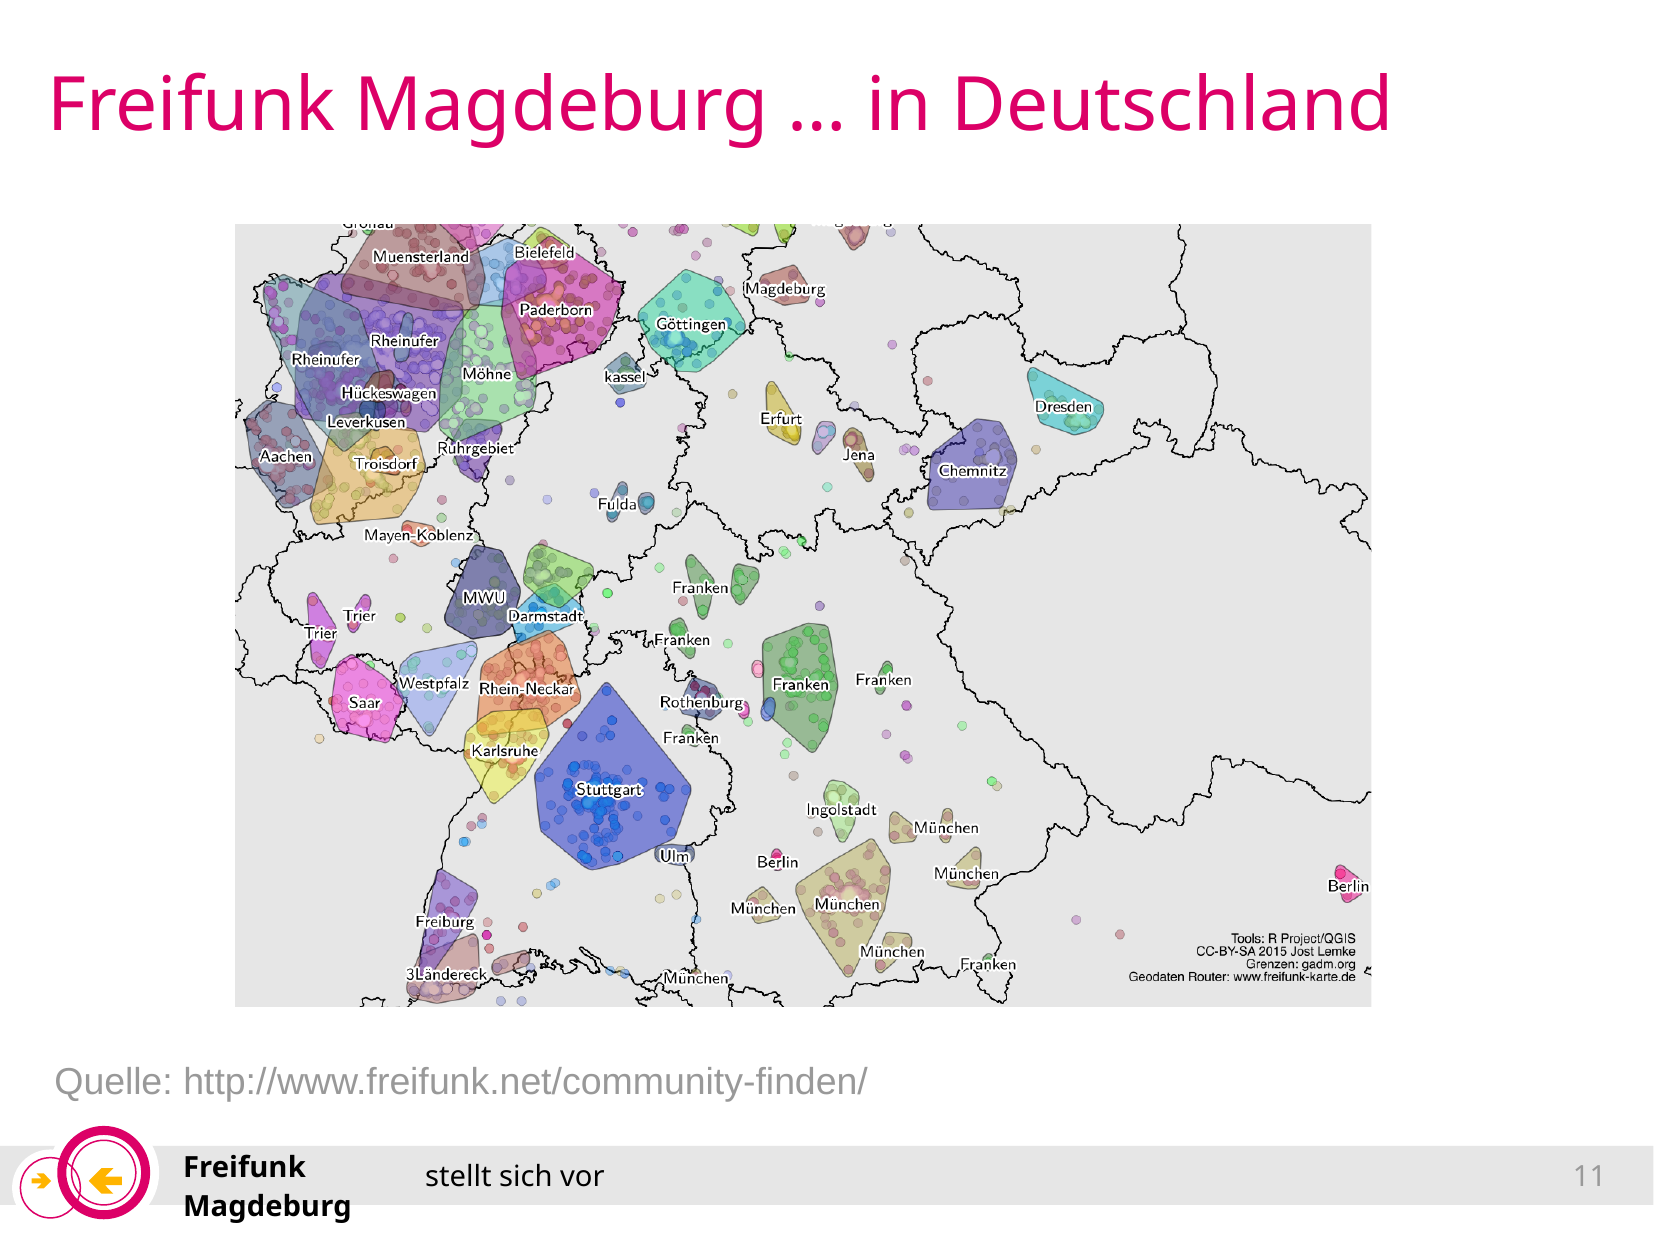

# Freifunk Magdeburg … in Deutschland
Quelle: http://www.freifunk.net/community-finden/
stellt sich vor
11